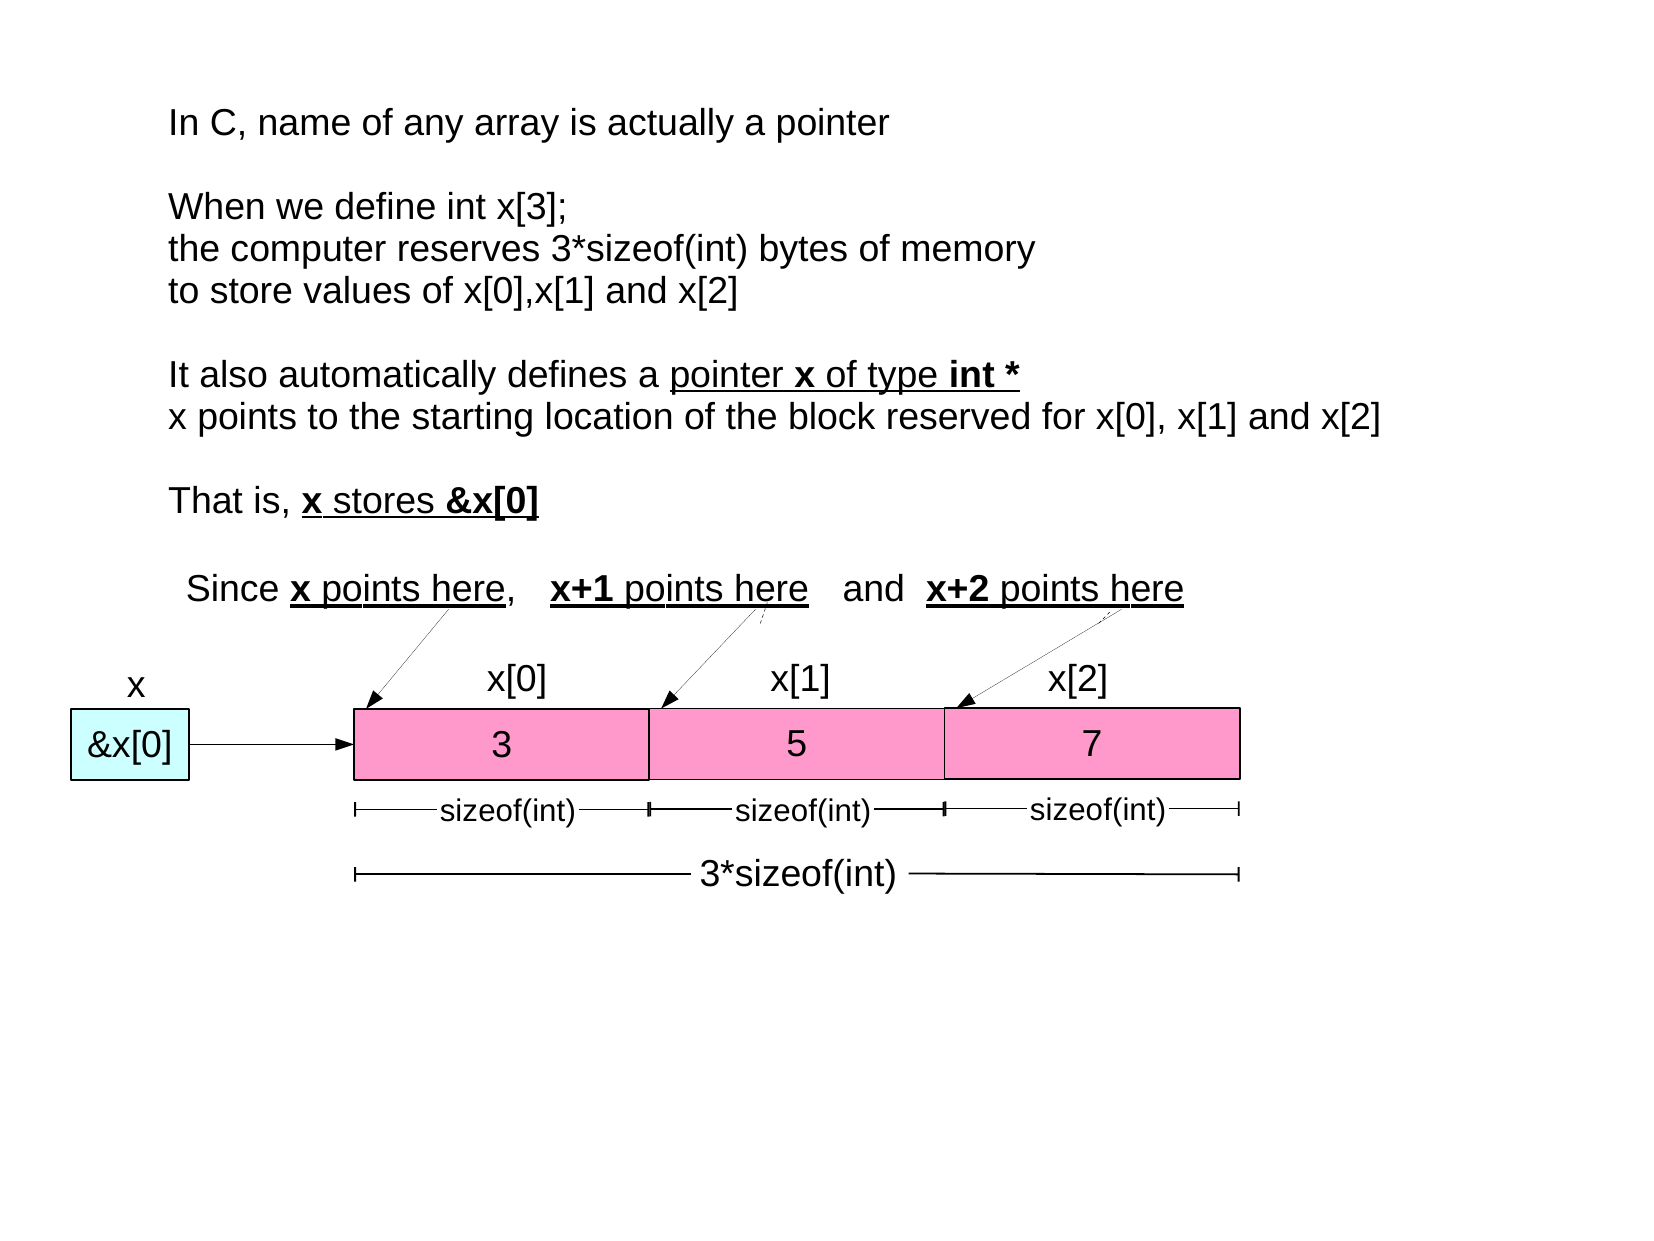

In C, name of any array is actually a pointer
When we define int x[3];
the computer reserves 3*sizeof(int) bytes of memory
to store values of x[0],x[1] and x[2]
It also automatically defines a pointer x of type int *
x points to the starting location of the block reserved for x[0], x[1] and x[2]
That is, x stores &x[0]
Since x points here,
x+1 points here
and	x+2 points here
x[0]
x[1]
x[2]
x
7
5
&x[0]
3
sizeof(int)
sizeof(int)
sizeof(int)
3*sizeof(int)